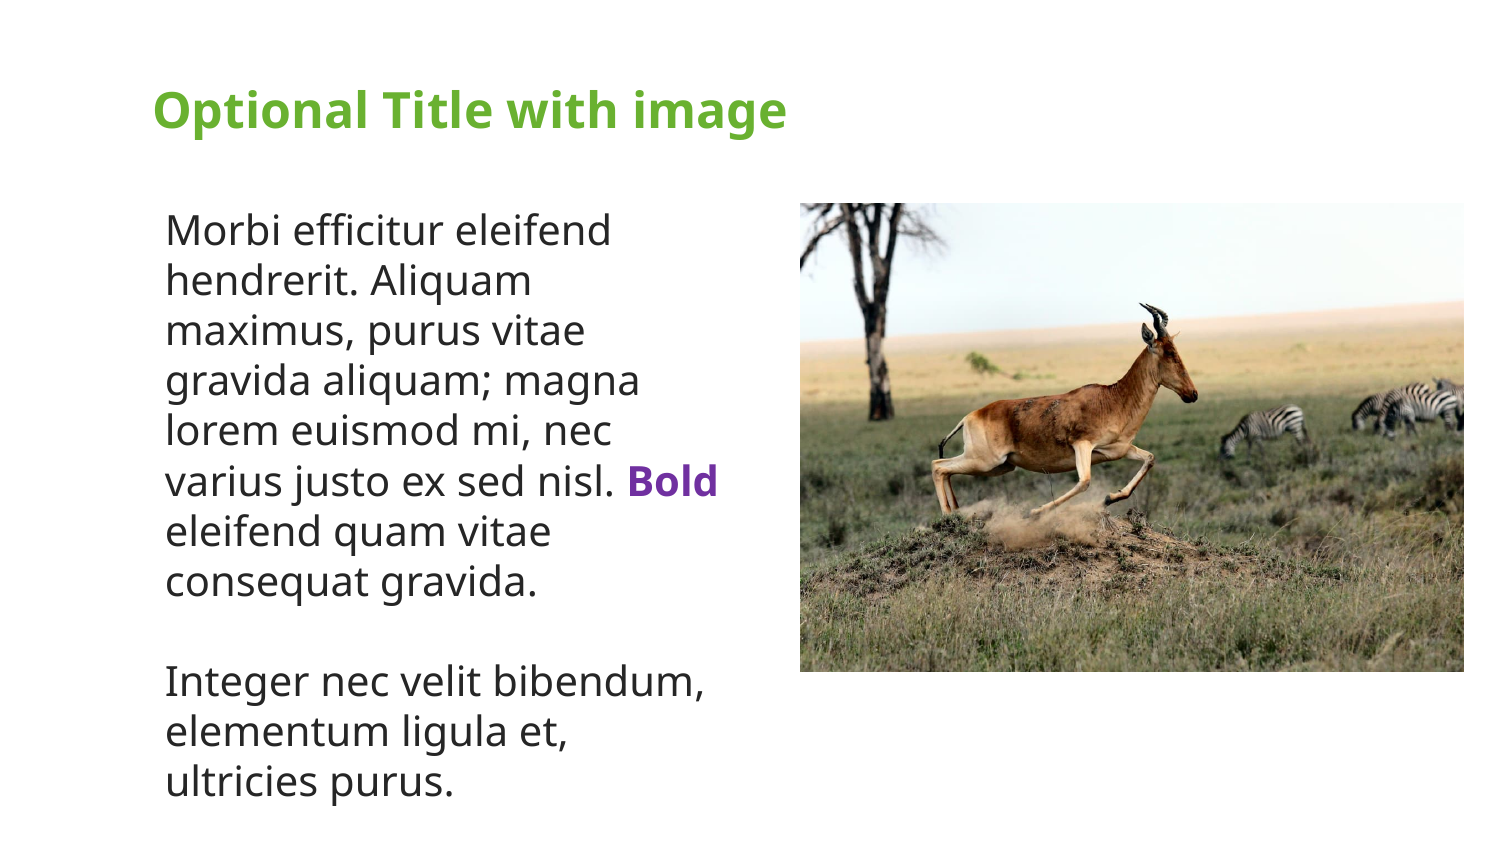

Optional Title with image
Morbi efficitur eleifend hendrerit. Aliquam maximus, purus vitae gravida aliquam; magna lorem euismod mi, nec varius justo ex sed nisl. Bold eleifend quam vitae consequat gravida.
Integer nec velit bibendum, elementum ligula et, ultricies purus.